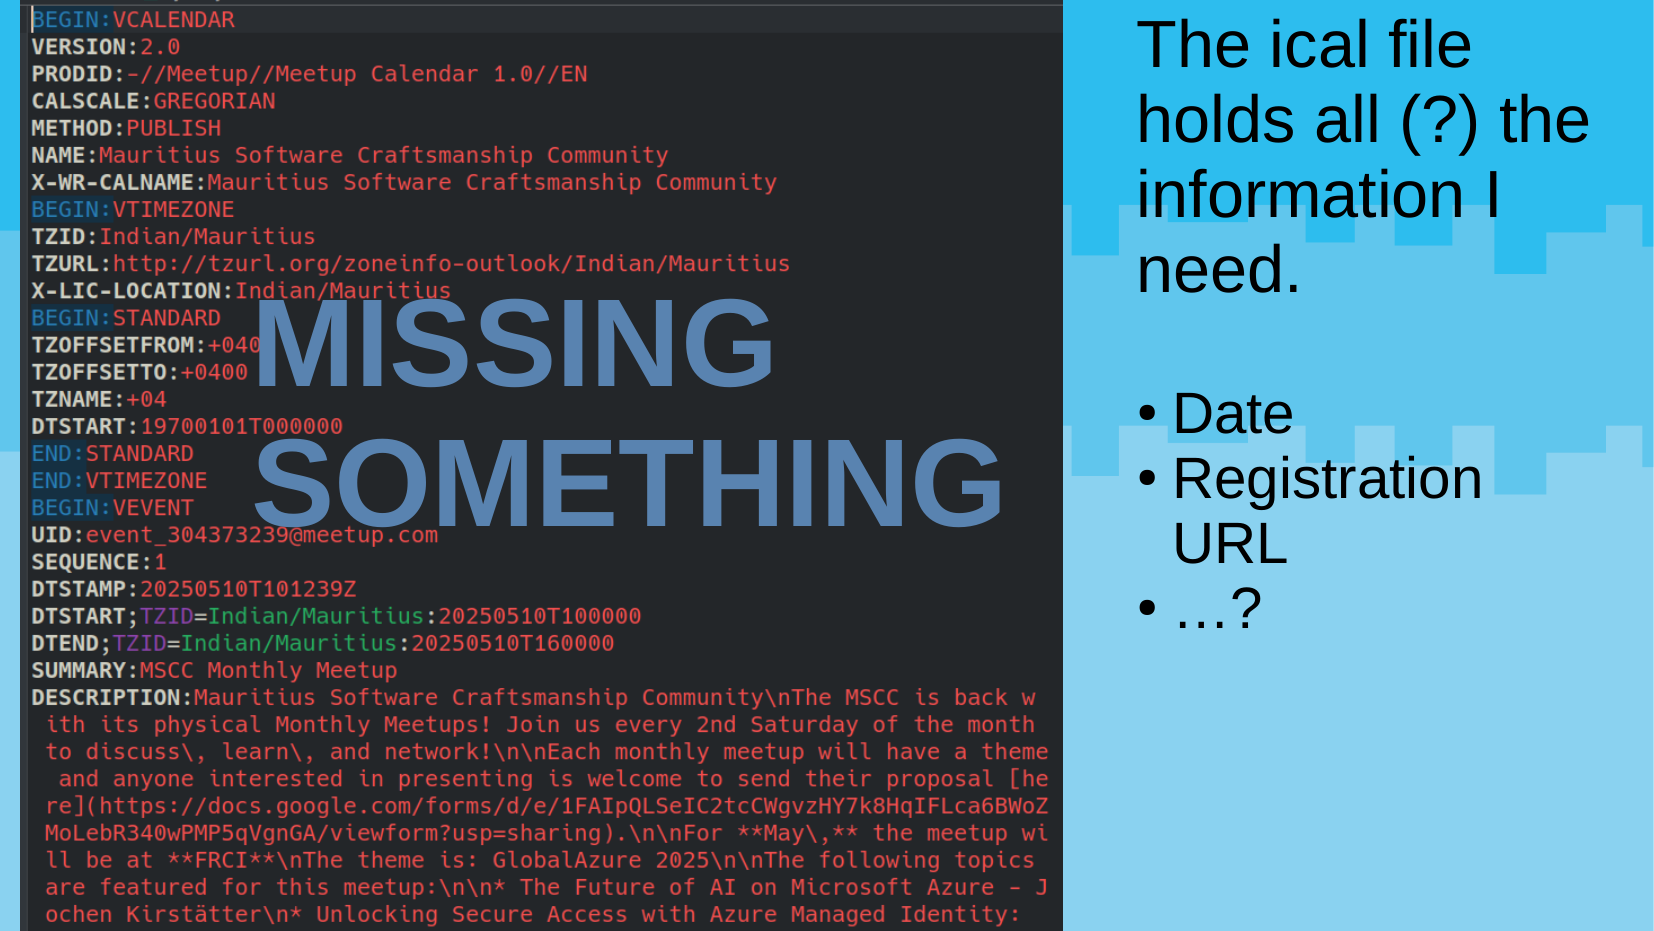

The ical file holds all (?) the information I need.
Date
Registration URL
…?
MISSING SOMETHING